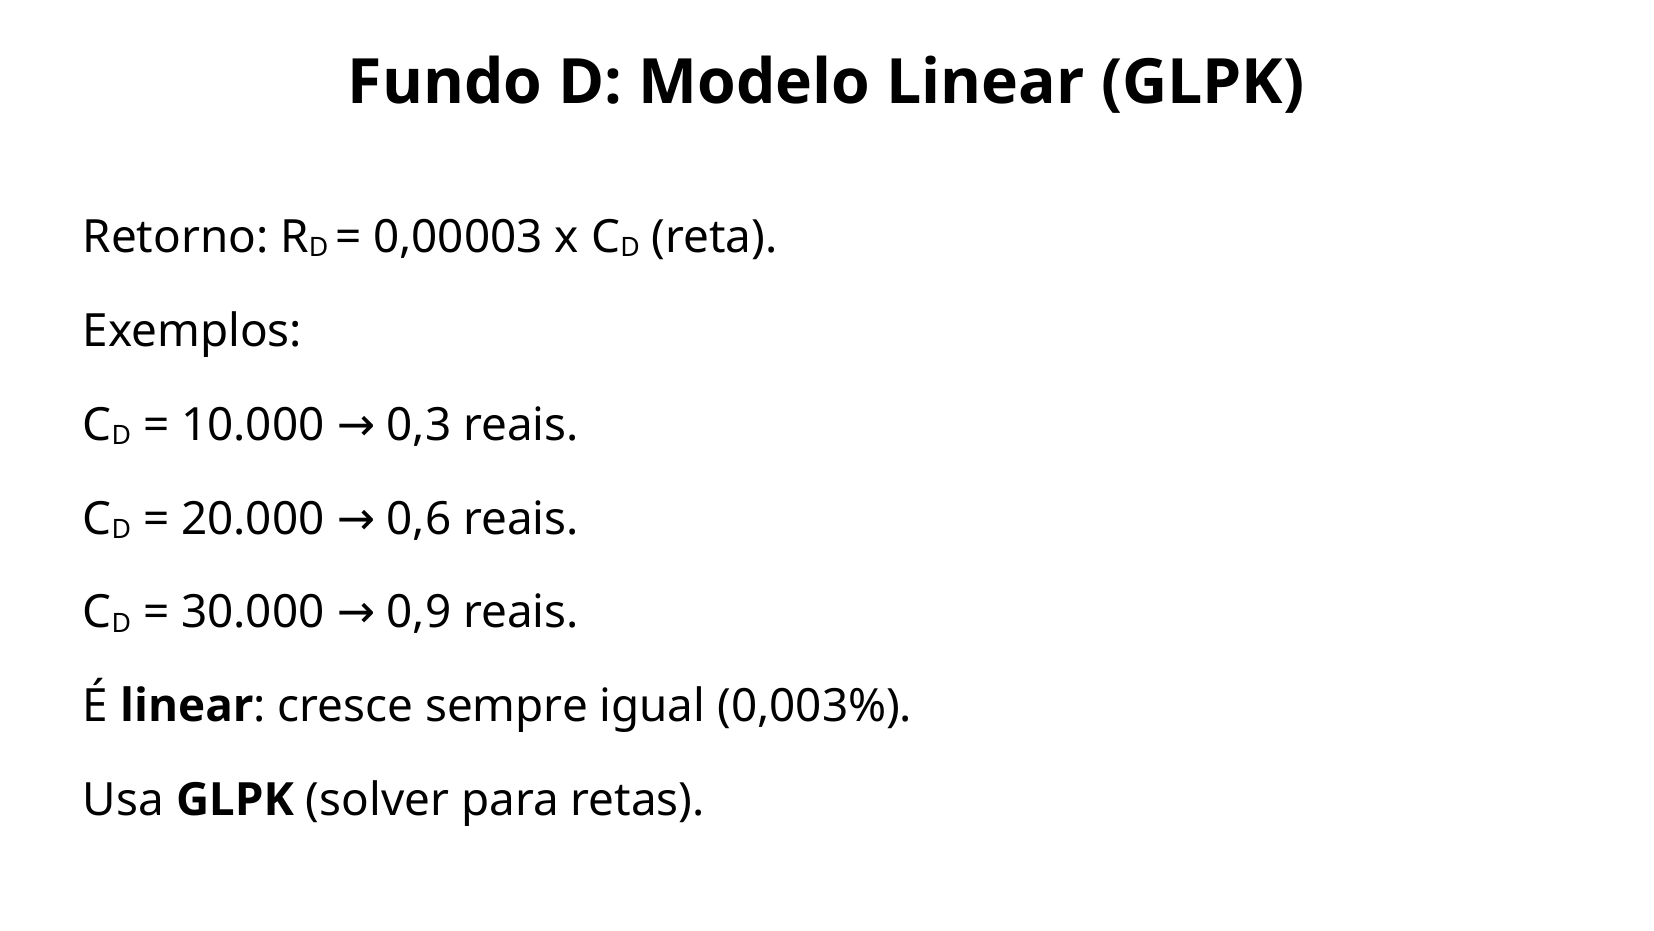

# Fundo D: Modelo Linear (GLPK)
Retorno: RD = 0,00003 x CD (reta).
Exemplos:
CD = 10.000 → 0,3 reais.
CD = 20.000 → 0,6 reais.
CD = 30.000 → 0,9 reais.
É linear: cresce sempre igual (0,003%).
Usa GLPK (solver para retas).